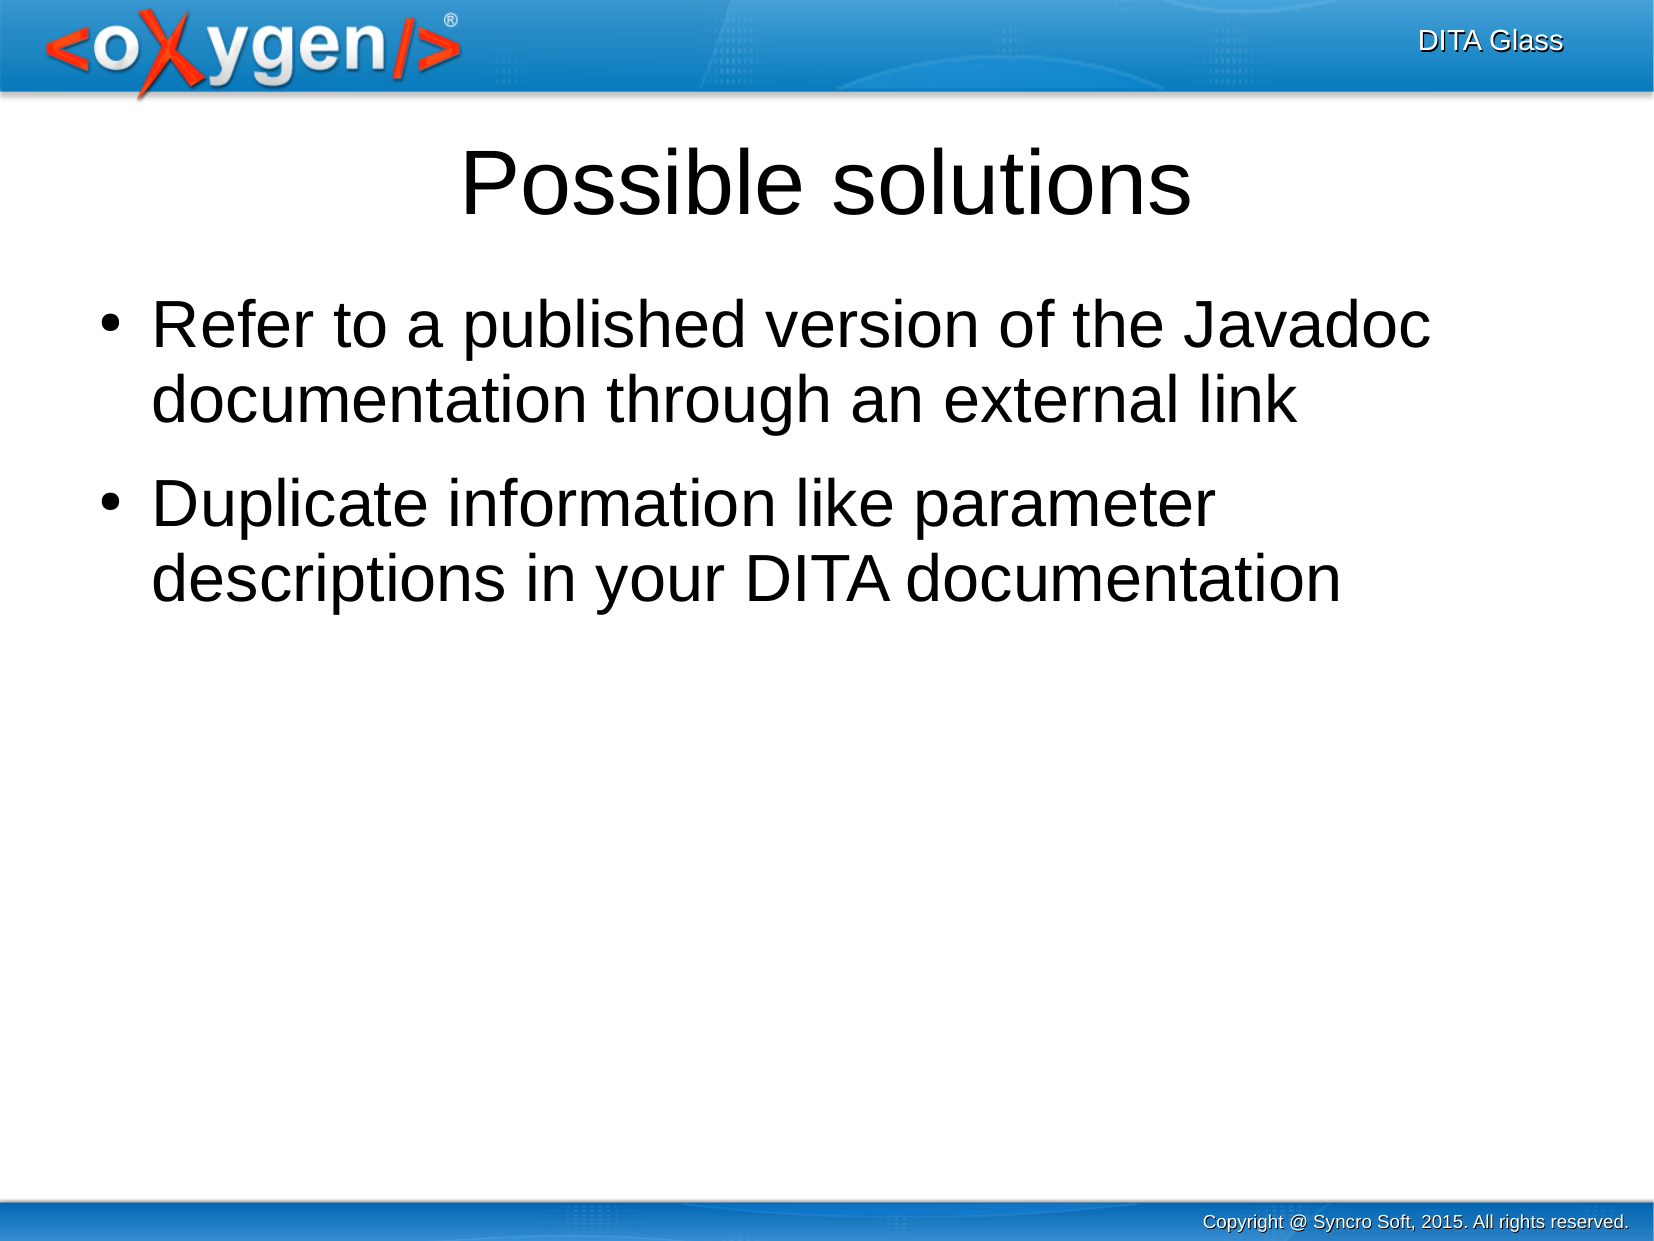

# Possible solutions
Refer to a published version of the Javadoc documentation through an external link
Duplicate information like parameter descriptions in your DITA documentation